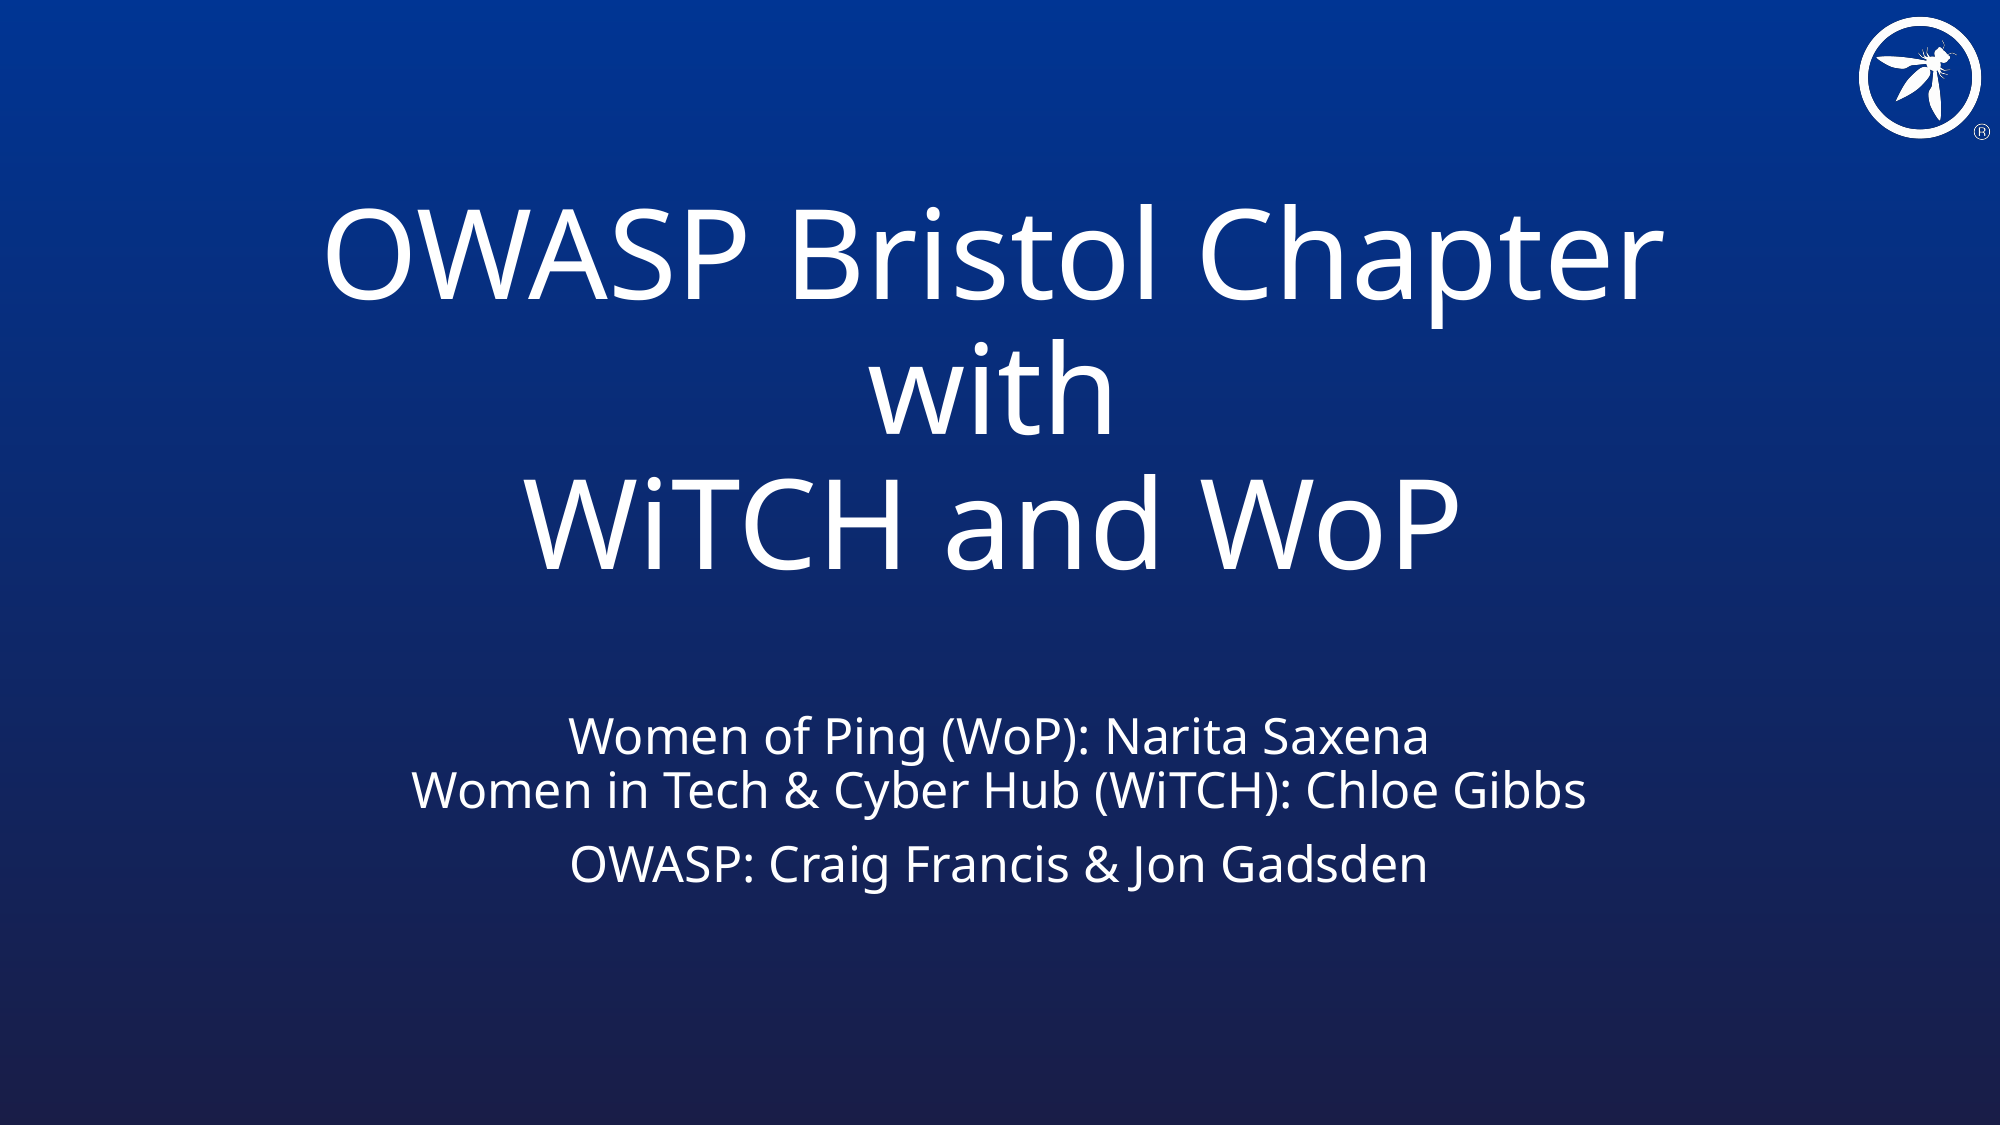

# OWASP Bristol Chapter with WiTCH and WoP
Women of Ping (WoP): Narita Saxena
Women in Tech & Cyber Hub (WiTCH): Chloe Gibbs
OWASP: Craig Francis & Jon Gadsden